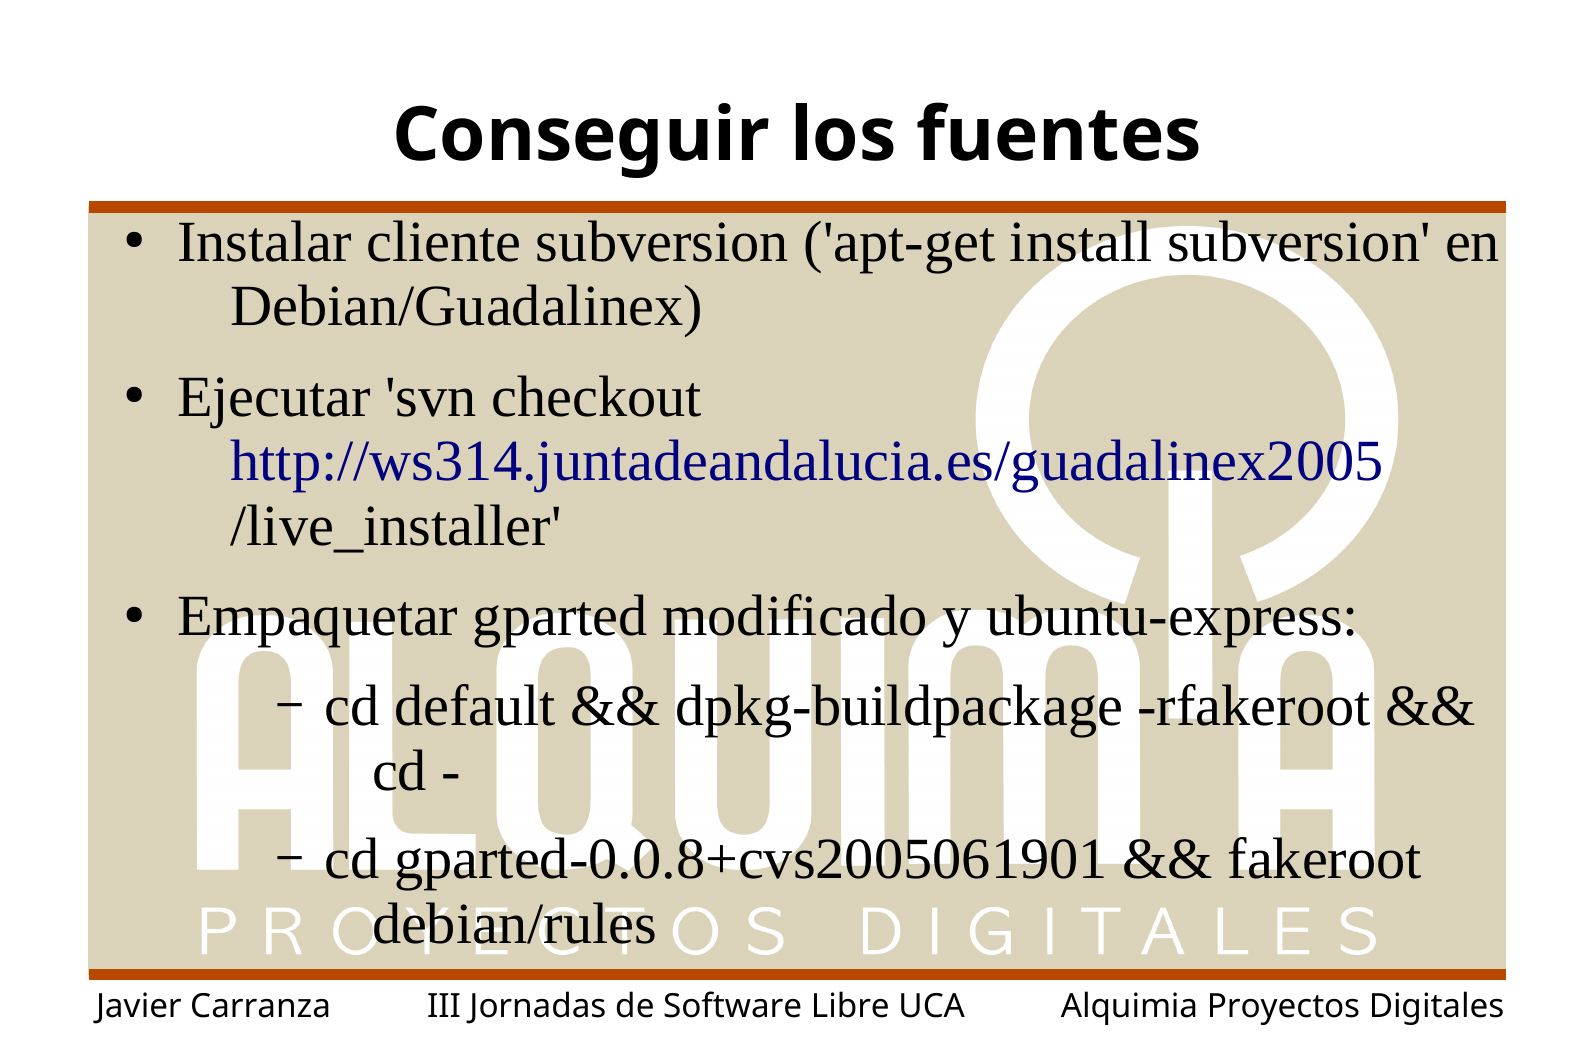

# Conseguir los fuentes
Instalar cliente subversion ('apt-get install subversion' en Debian/Guadalinex)
Ejecutar 'svn checkout http://ws314.juntadeandalucia.es/guadalinex2005/live_installer'
Empaquetar gparted modificado y ubuntu-express:
cd default && dpkg-buildpackage -rfakeroot && cd -
cd gparted-0.0.8+cvs2005061901 && fakeroot debian/rules
 Javier Carranza III Jornadas de Software Libre UCA Alquimia Proyectos Digitales